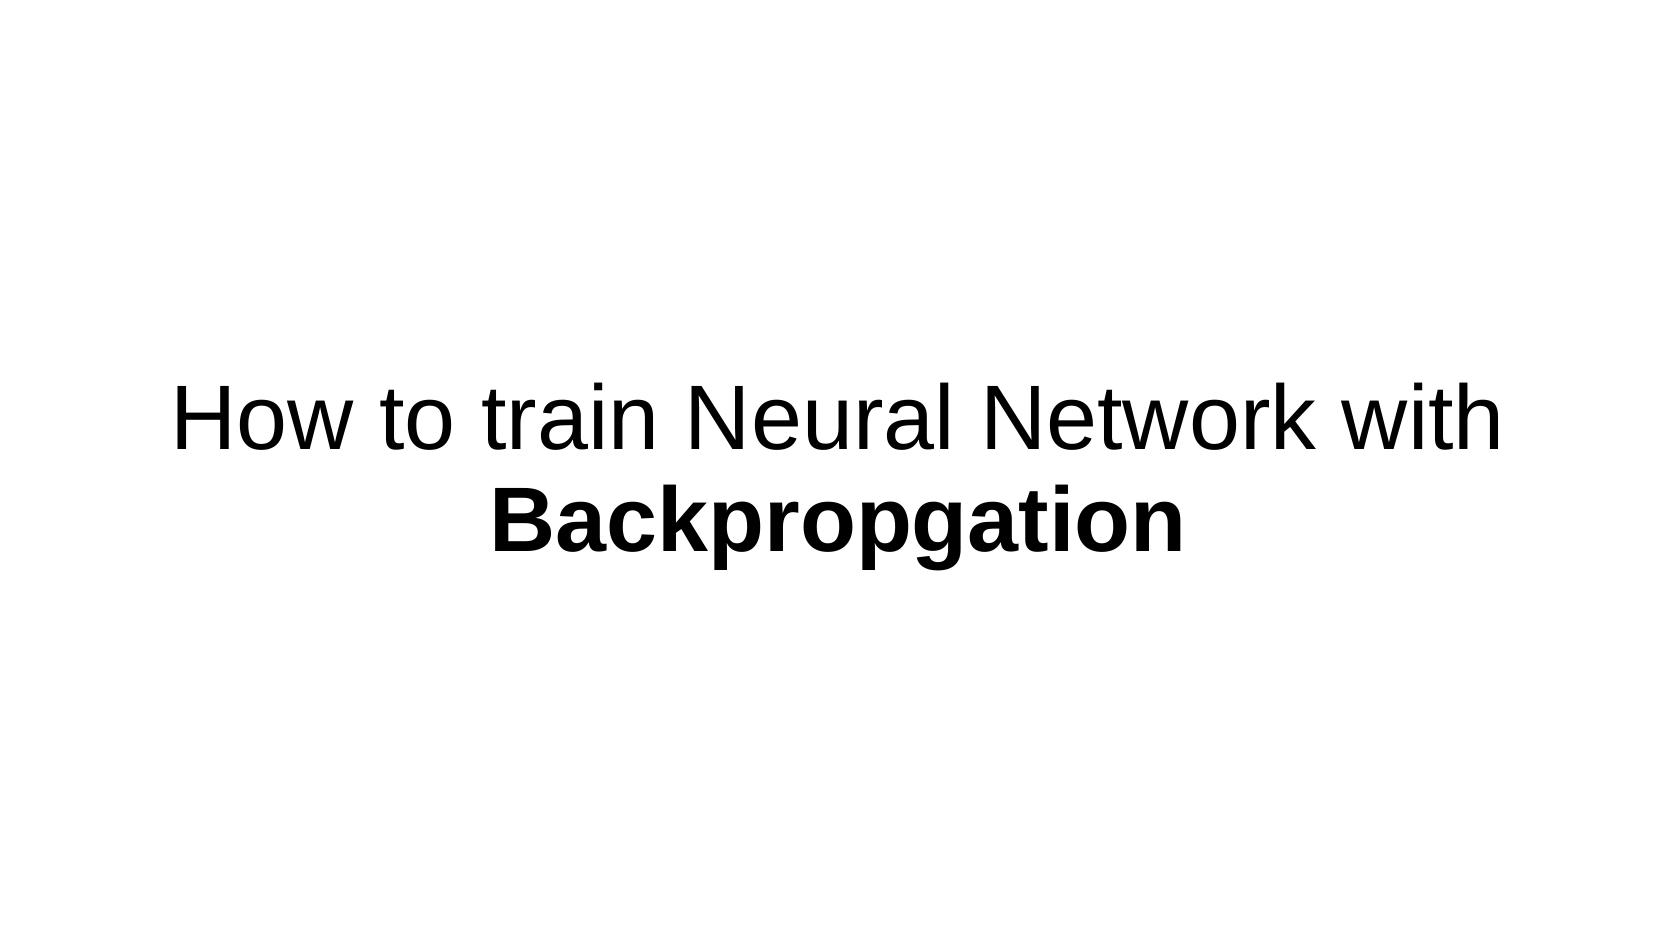

# How to train Neural Network with Backpropgation